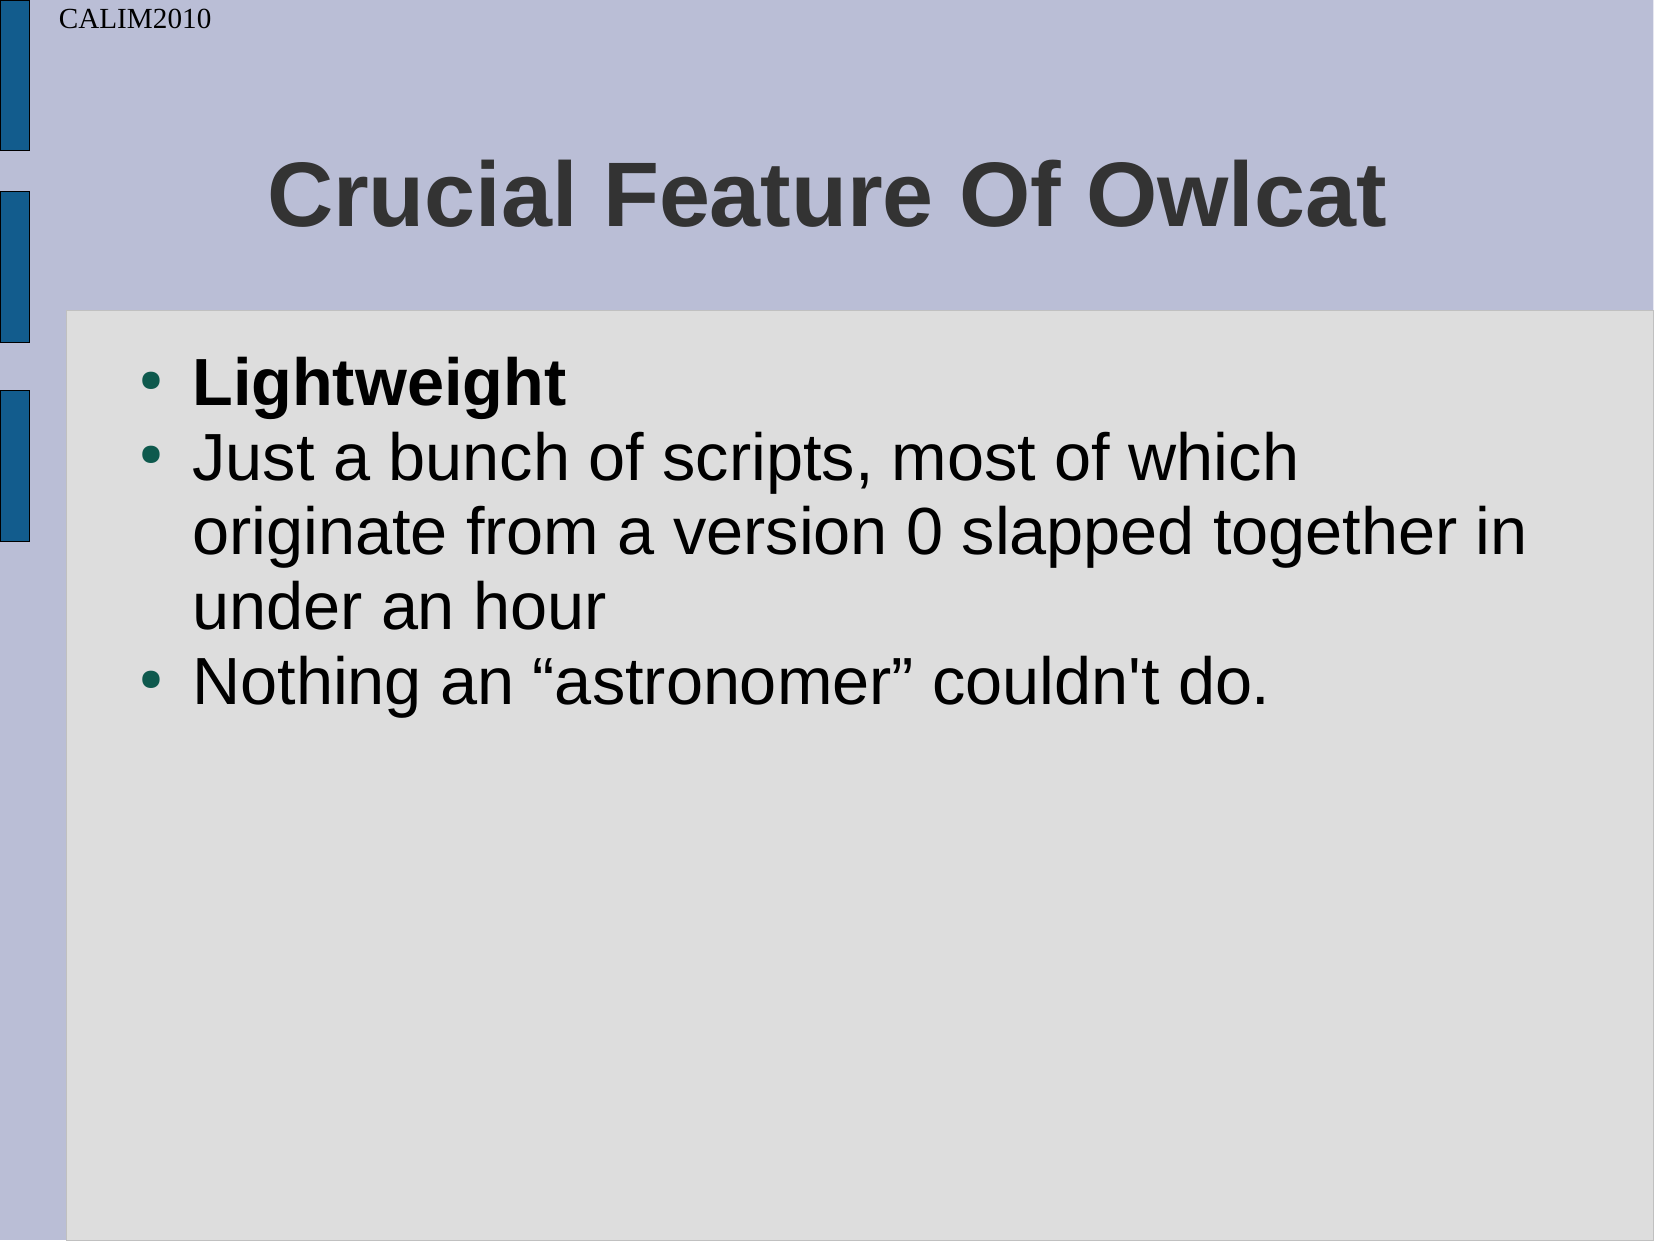

CALIM2010
# Crucial Feature Of Owlcat
Lightweight
Just a bunch of scripts, most of which originate from a version 0 slapped together in under an hour
Nothing an “astronomer” couldn't do.